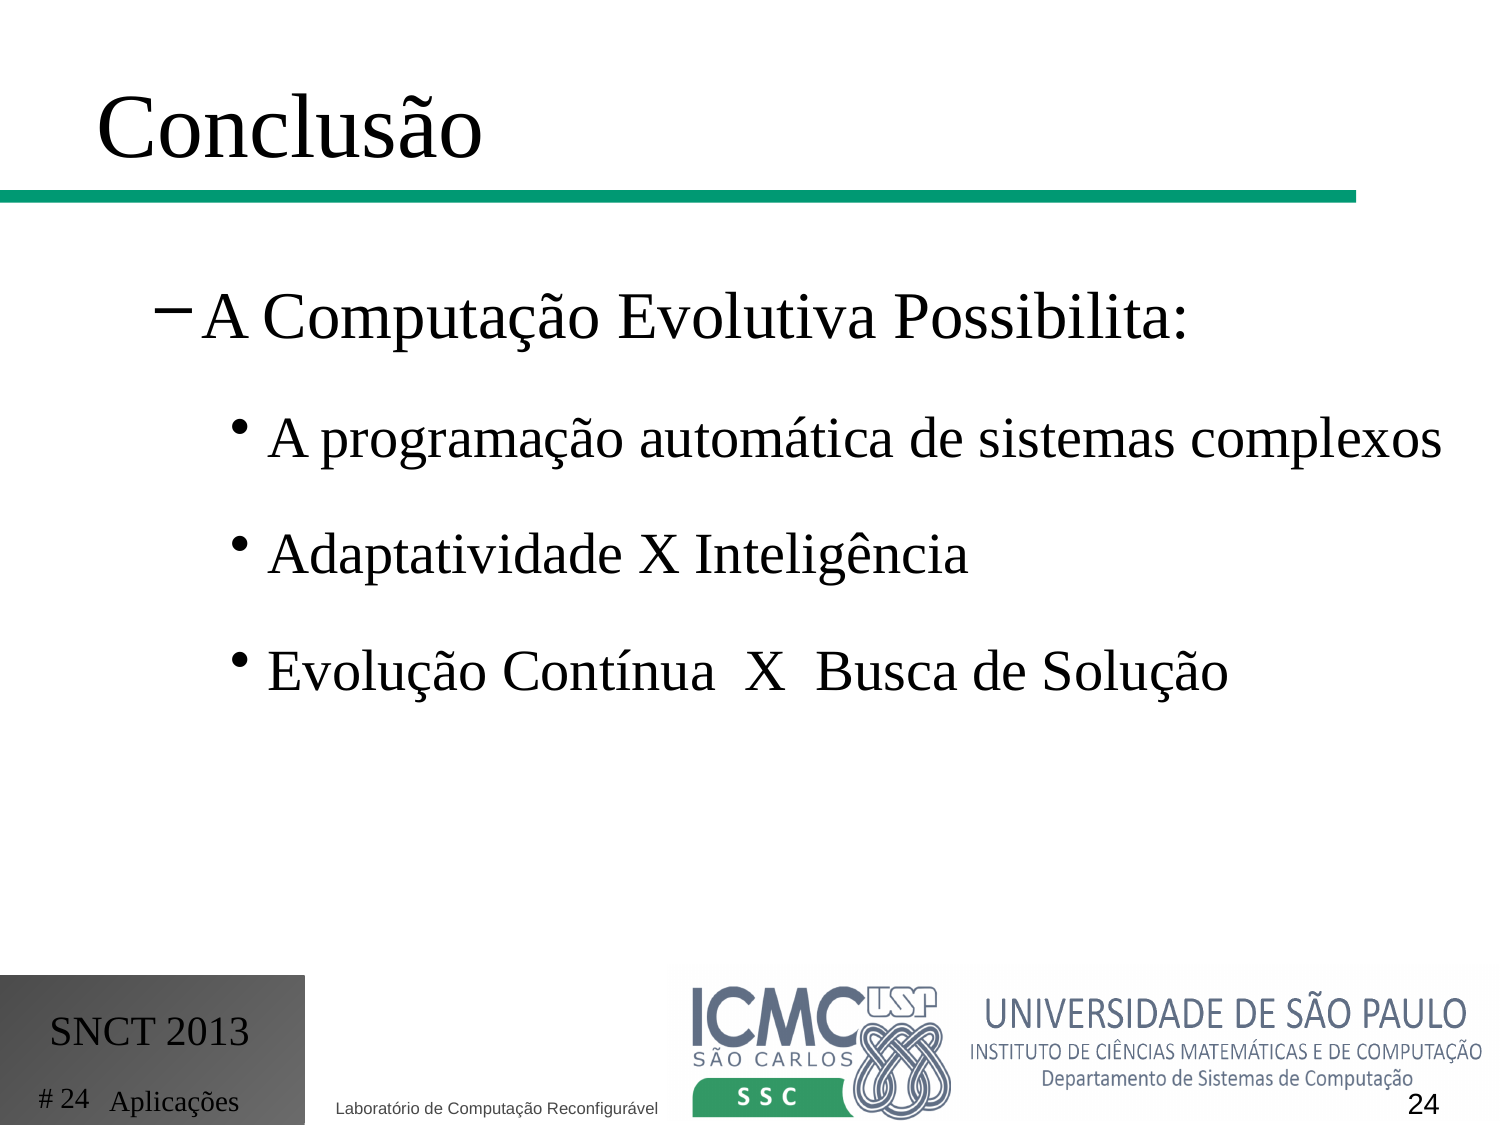

Conclusão
A Computação Evolutiva Possibilita:
A programação automática de sistemas complexos
Adaptatividade X Inteligência
Evolução Contínua X Busca de Solução
Aplicações